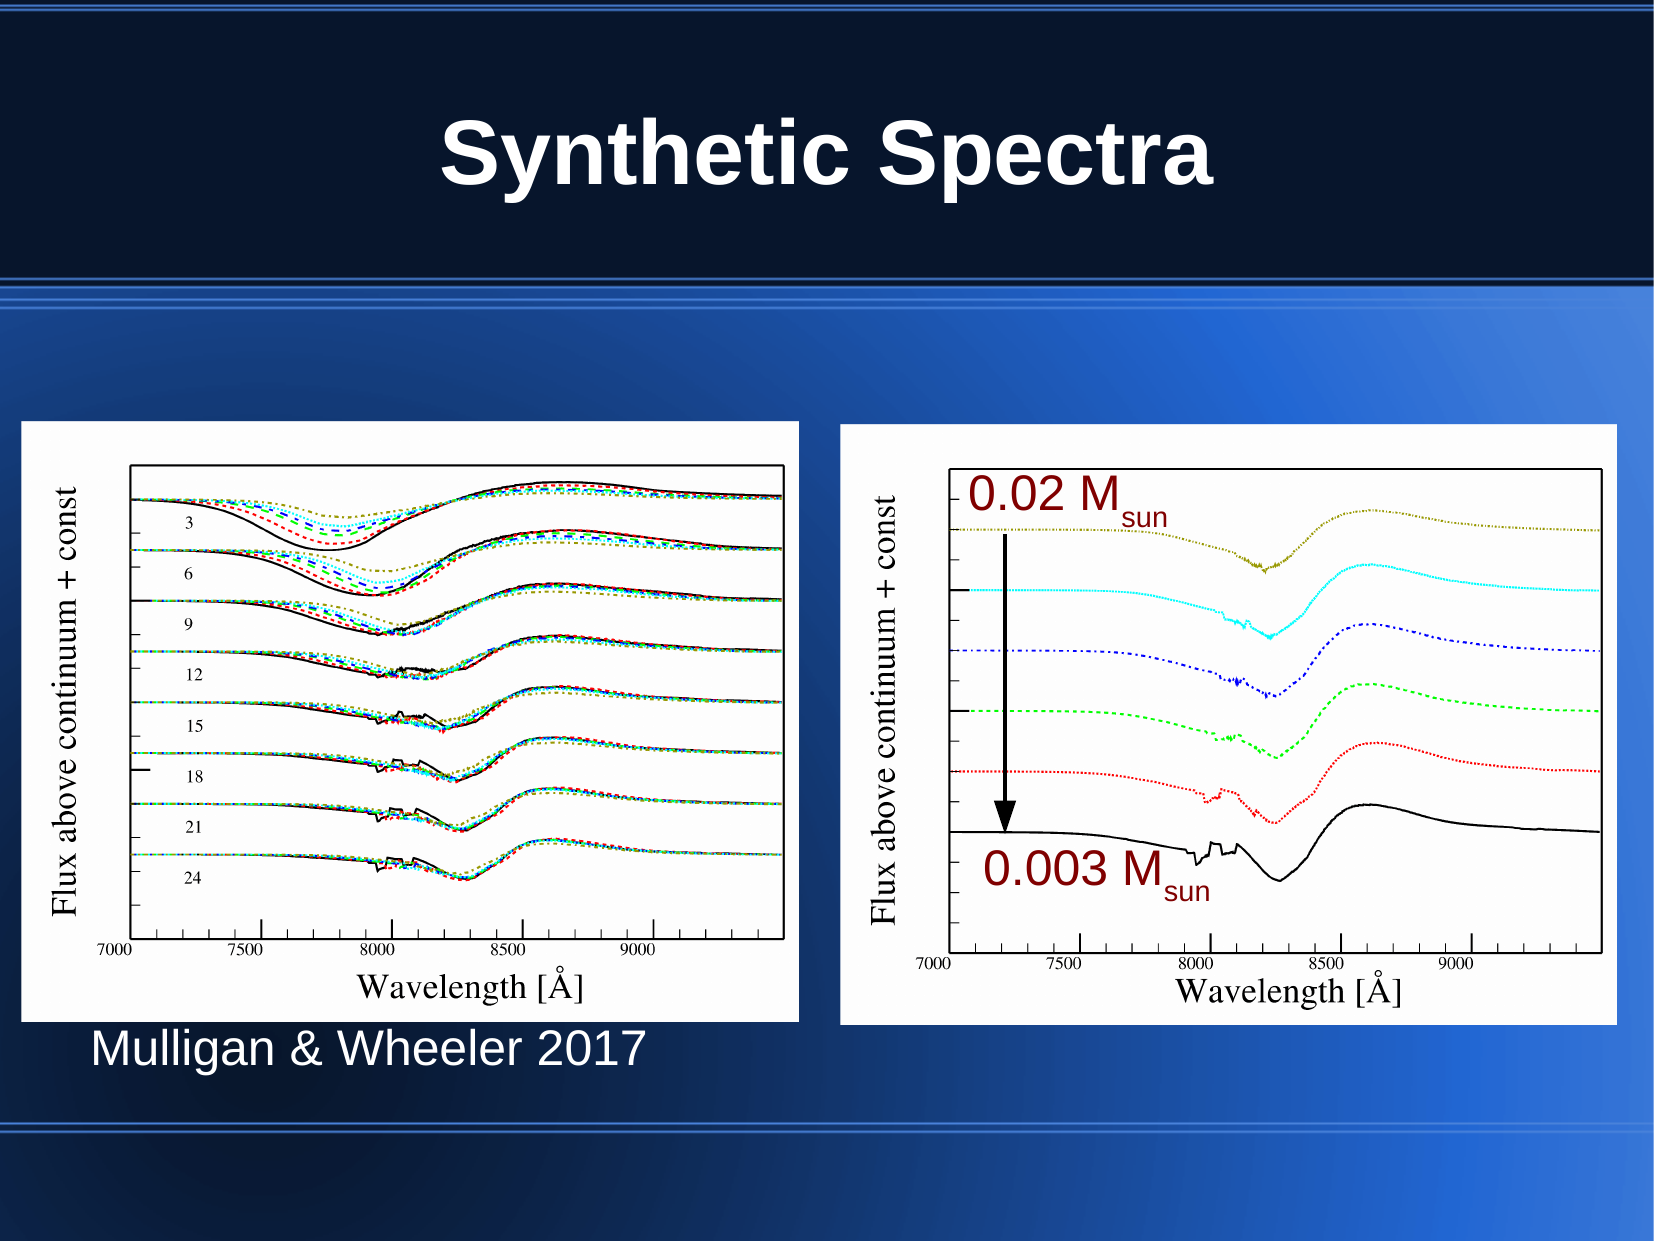

# Synthetic Spectra
0.02 Msun
0.003 Msun
Mulligan & Wheeler 2017